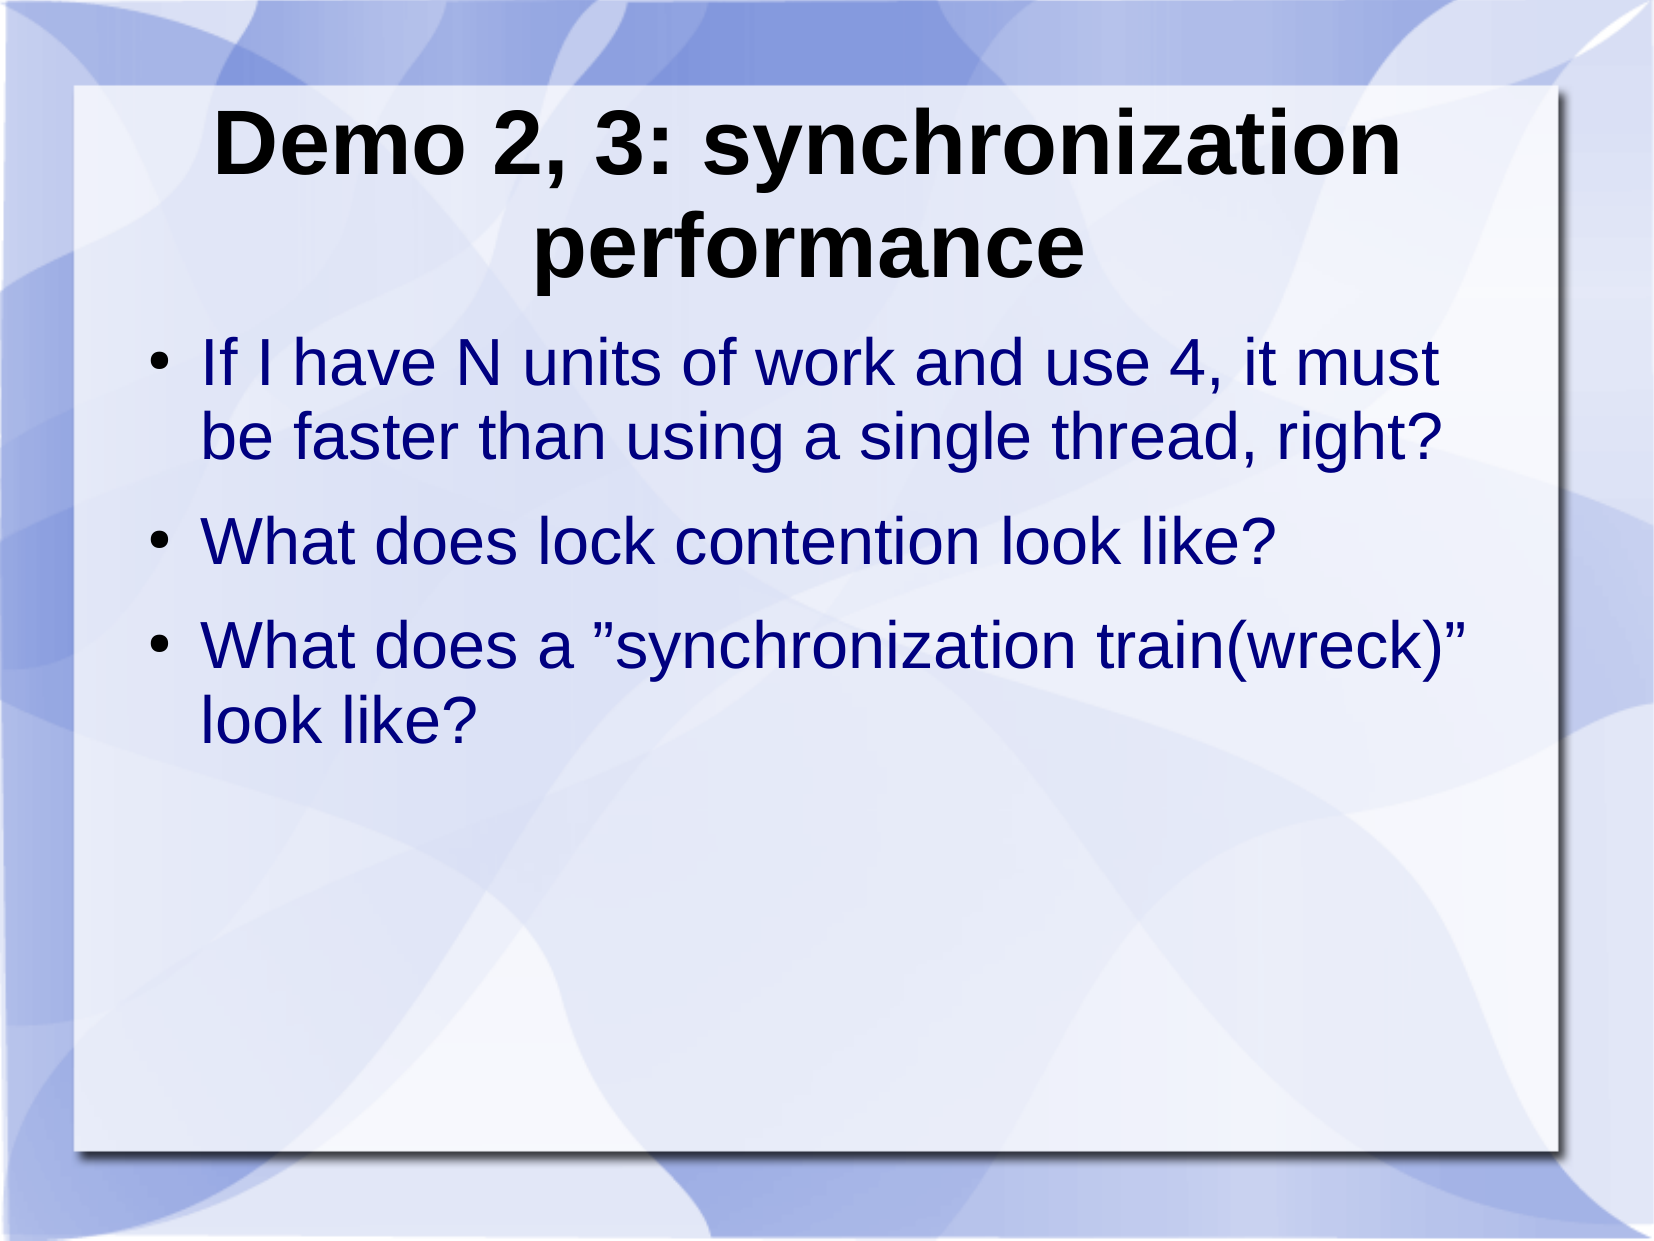

# Demo 2, 3: synchronization performance
If I have N units of work and use 4, it must be faster than using a single thread, right?
What does lock contention look like?
What does a ”synchronization train(wreck)” look like?